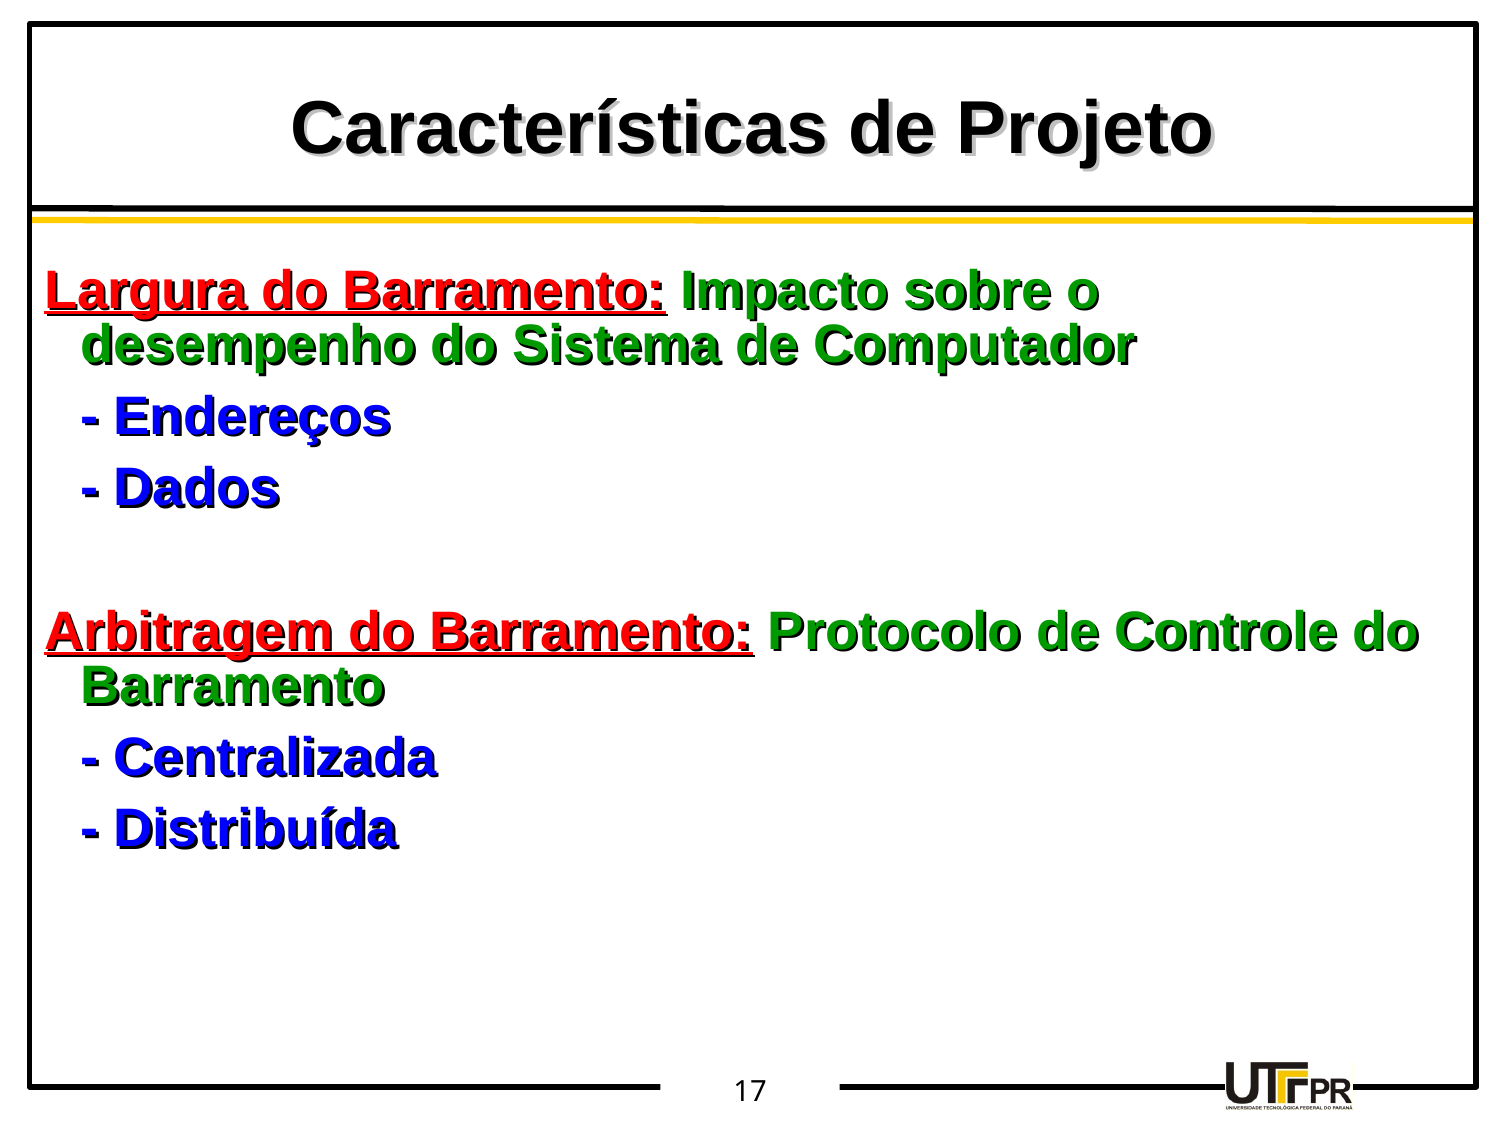

Características de Projeto
# Largura do Barramento: Impacto sobre o desempenho do Sistema de Computador
	- Endereços
	- Dados
Arbitragem do Barramento: Protocolo de Controle do Barramento
	- Centralizada
	- Distribuída